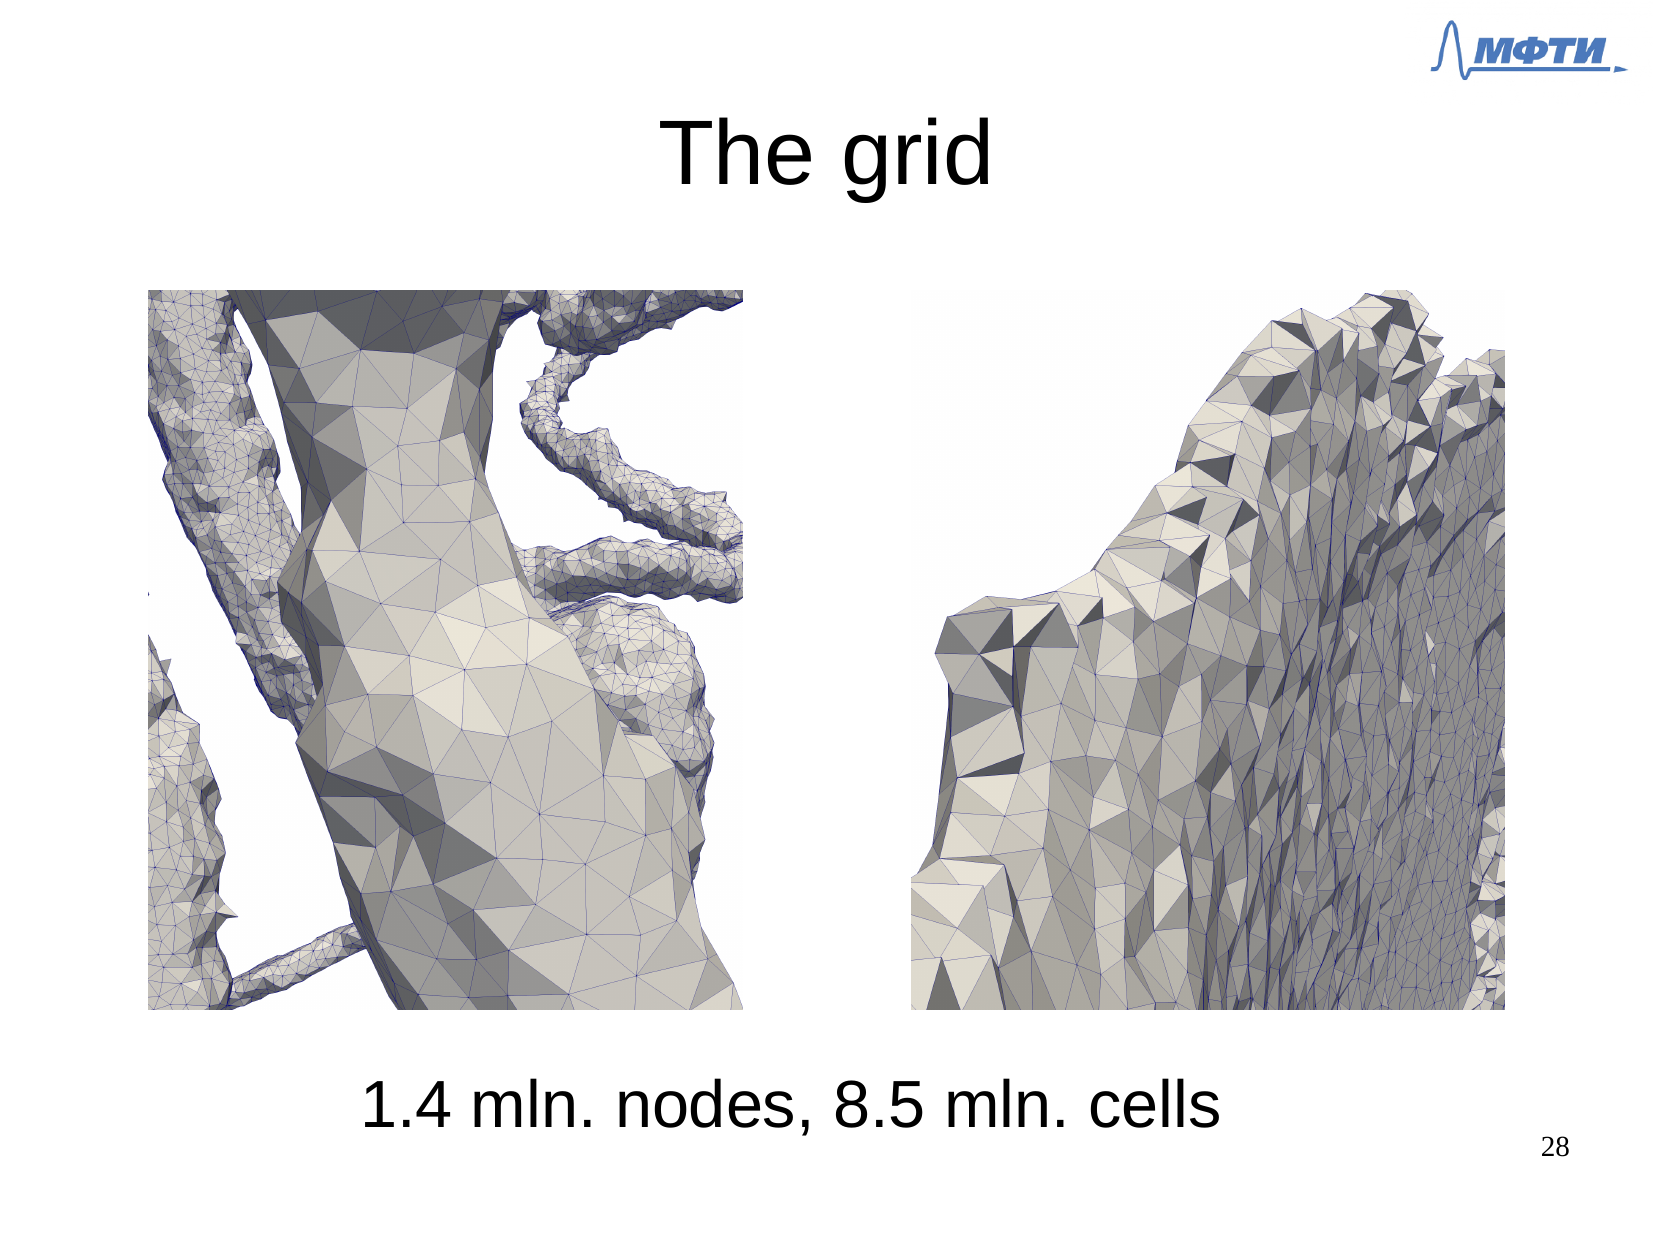

# The grid
1.4 mln. nodes, 8.5 mln. cells
28